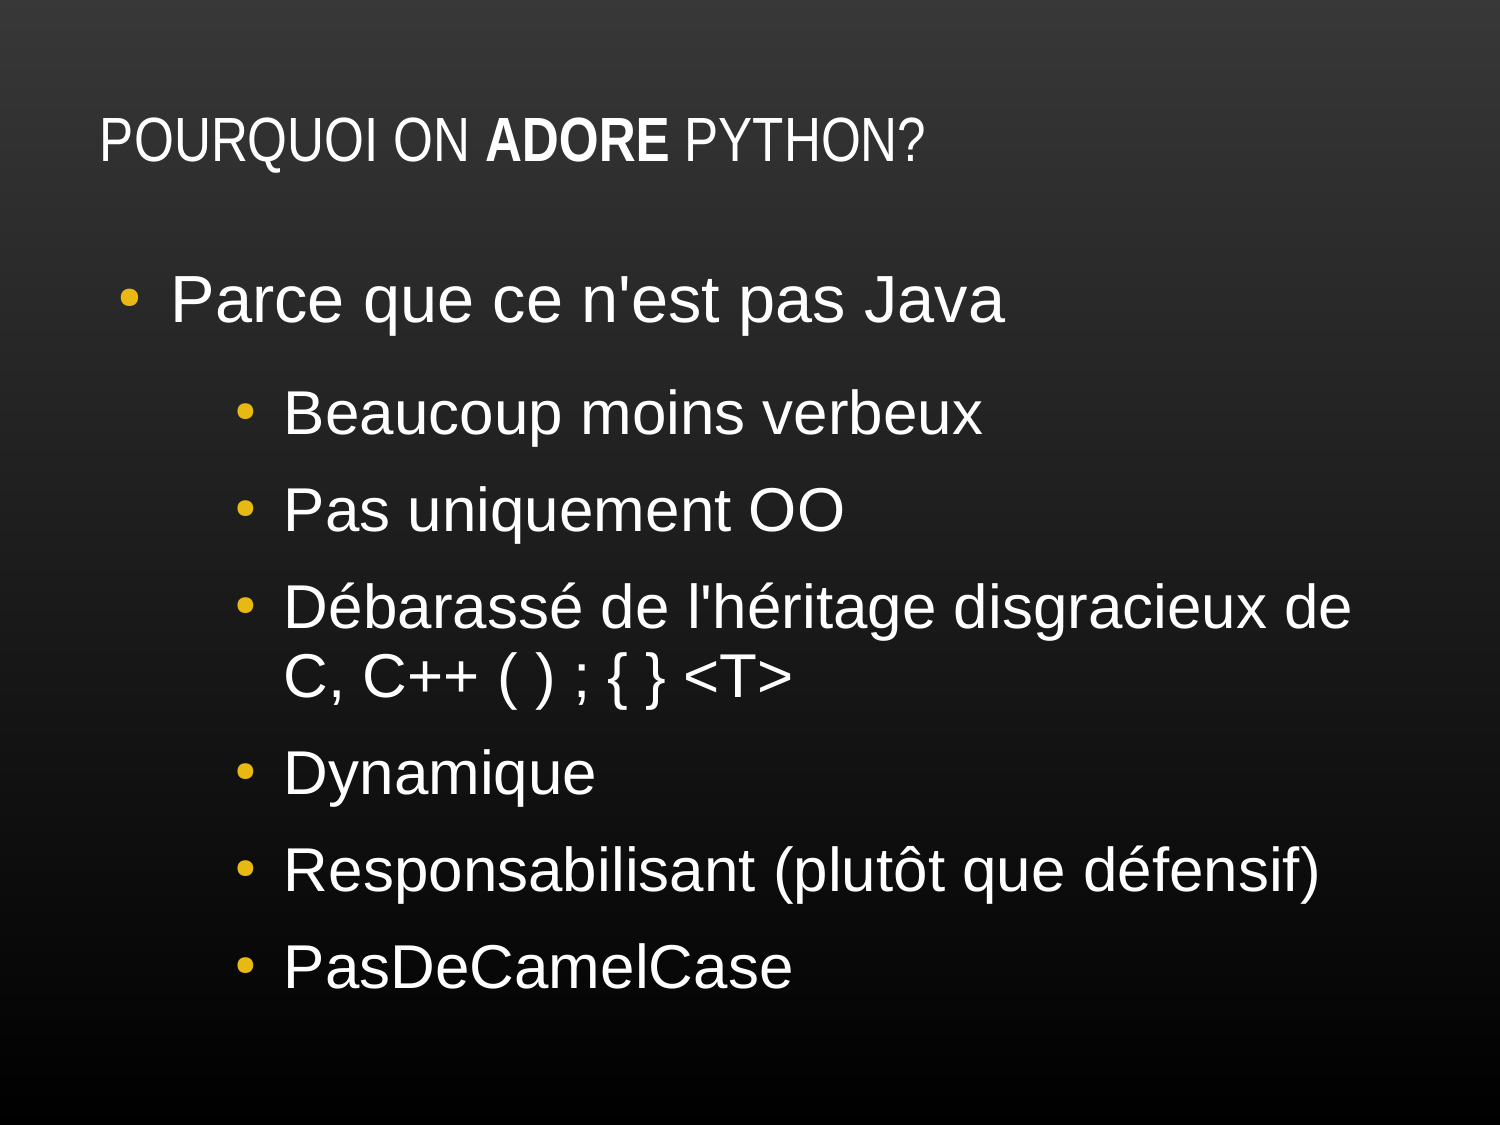

# Pourquoi on adore python?
Parce que ce n'est pas Java
Beaucoup moins verbeux
Pas uniquement OO
Débarassé de l'héritage disgracieux de
C, C++ ( ) ; { } <T>
Dynamique
Responsabilisant (plutôt que défensif)
PasDeCamelCase